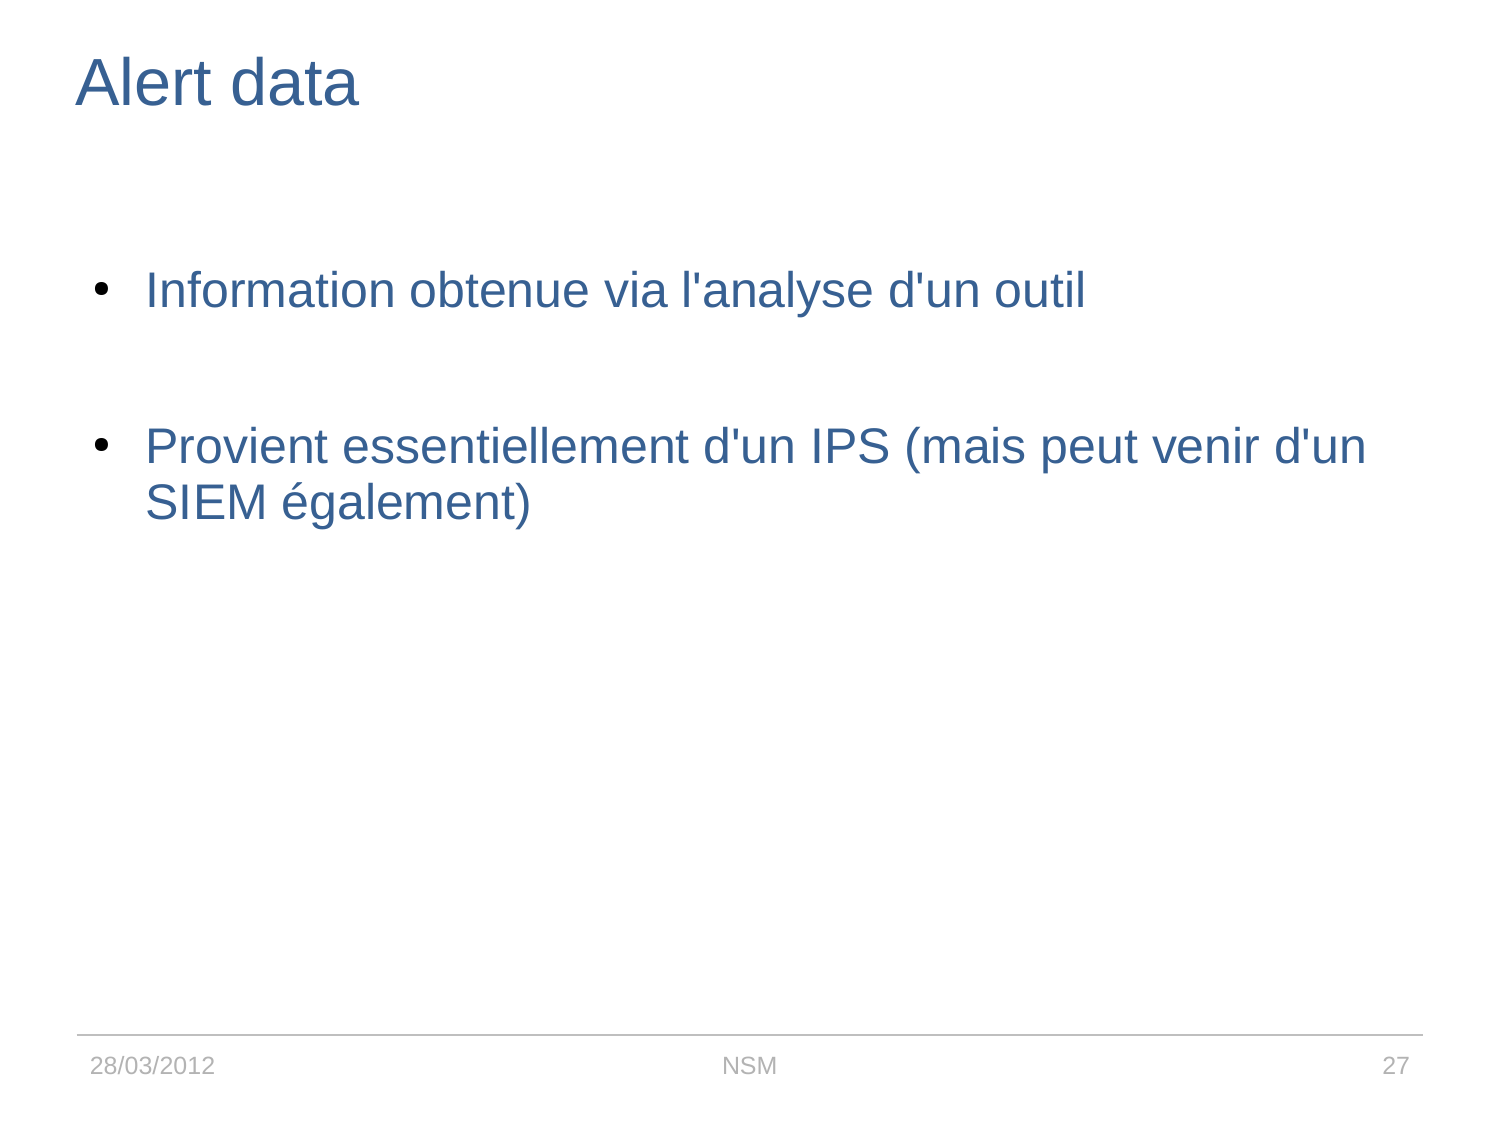

# Alert data
Information obtenue via l'analyse d'un outil
Provient essentiellement d'un IPS (mais peut venir d'un SIEM également)
Date
Your footer here
27